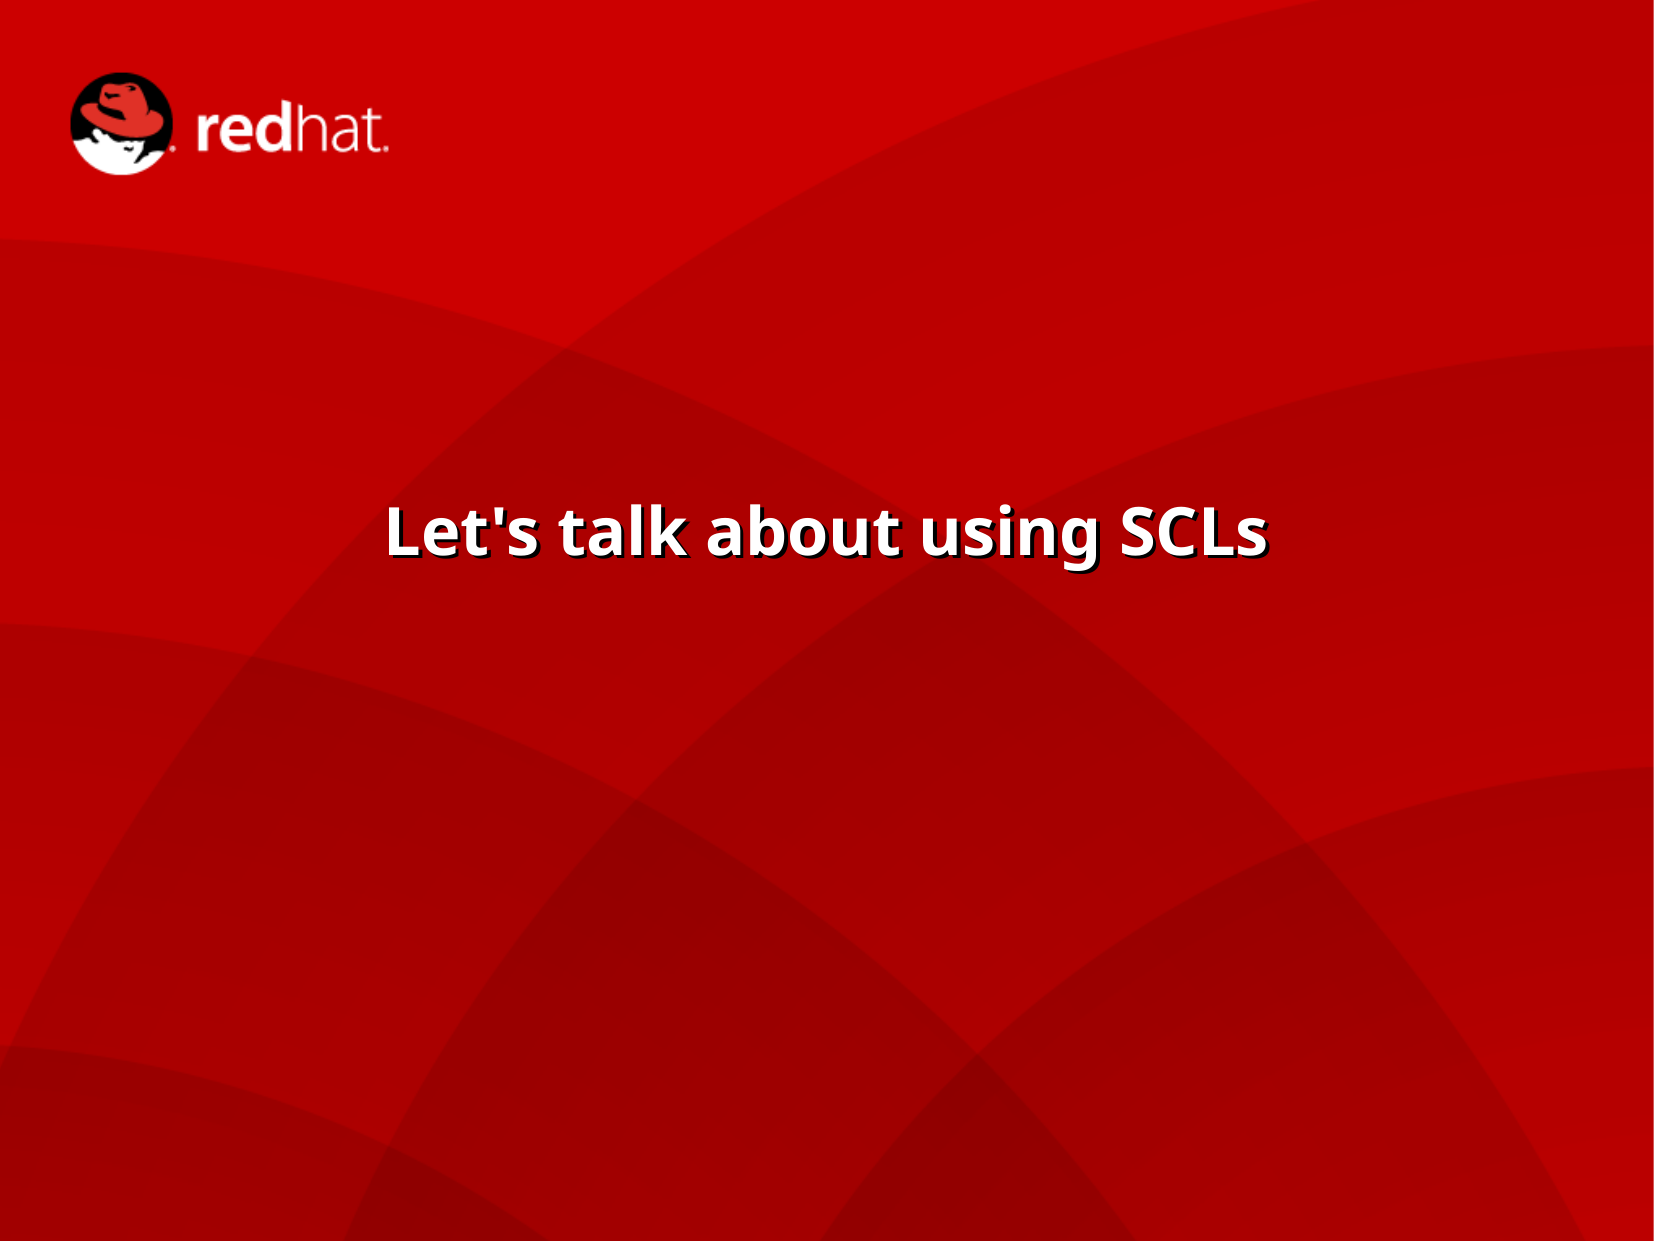

# Let's talk about using SCLs
SCALE 12x